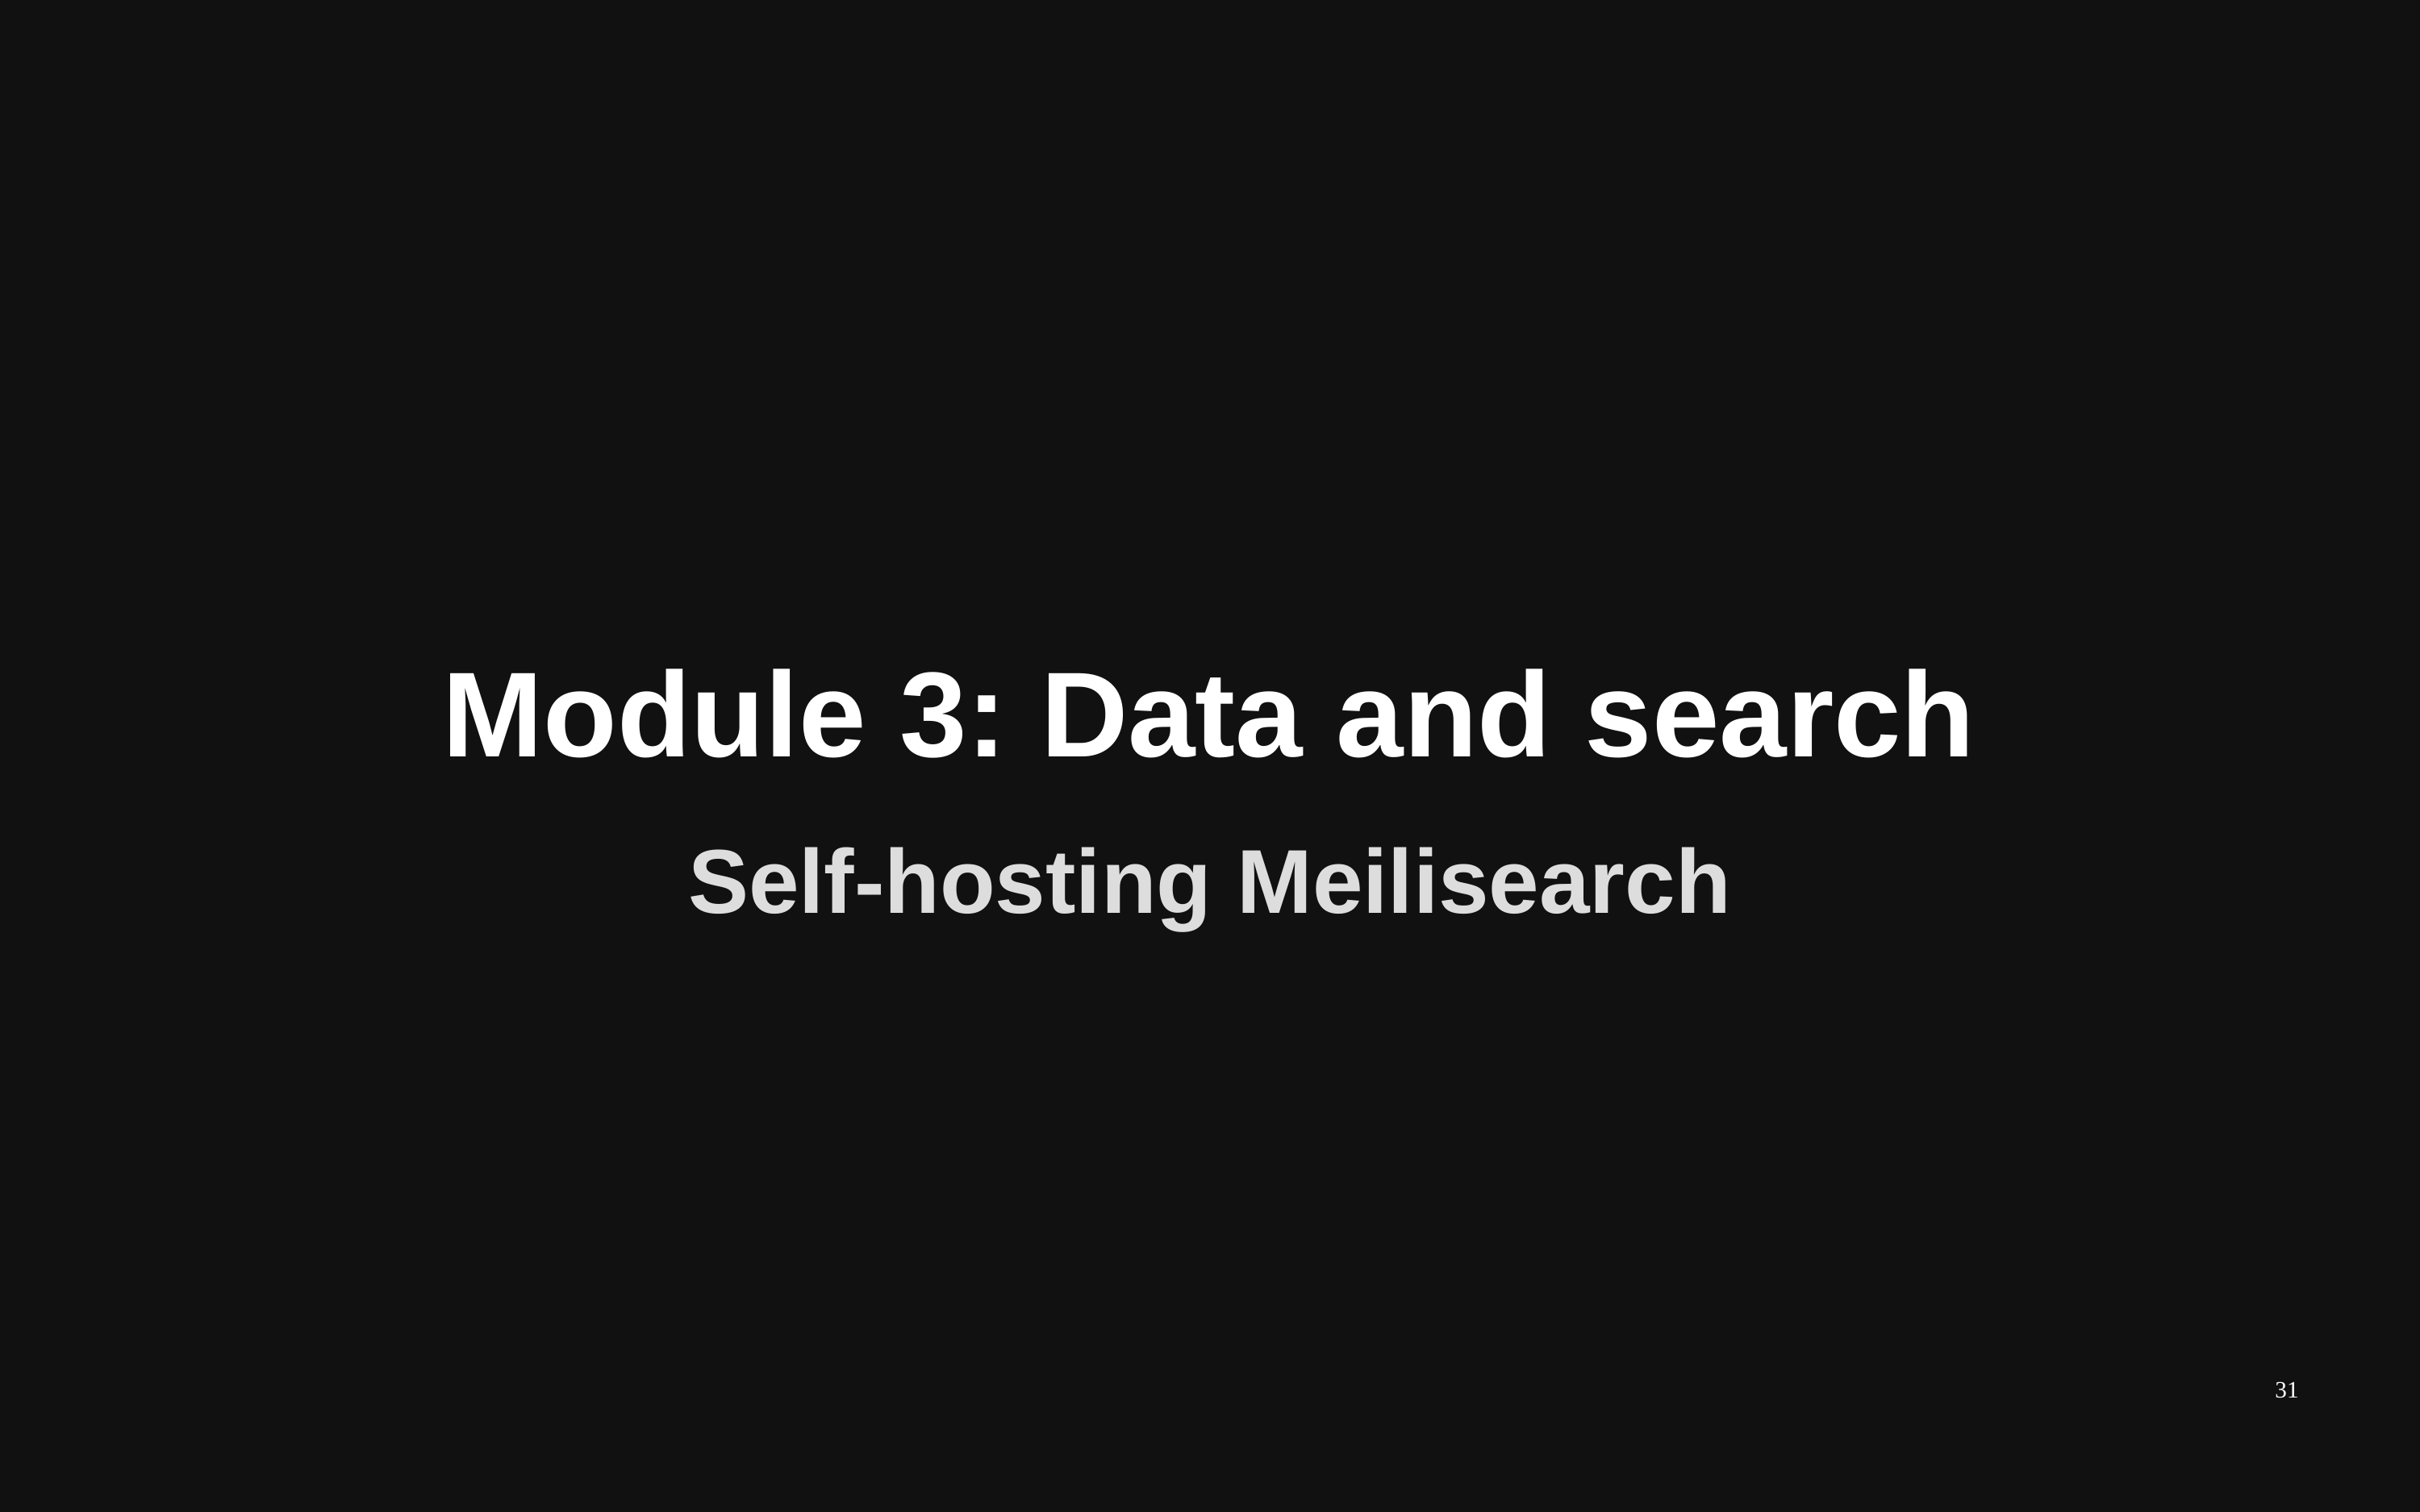

Module 3: Data and search
Self-hosting Meilisearch
31